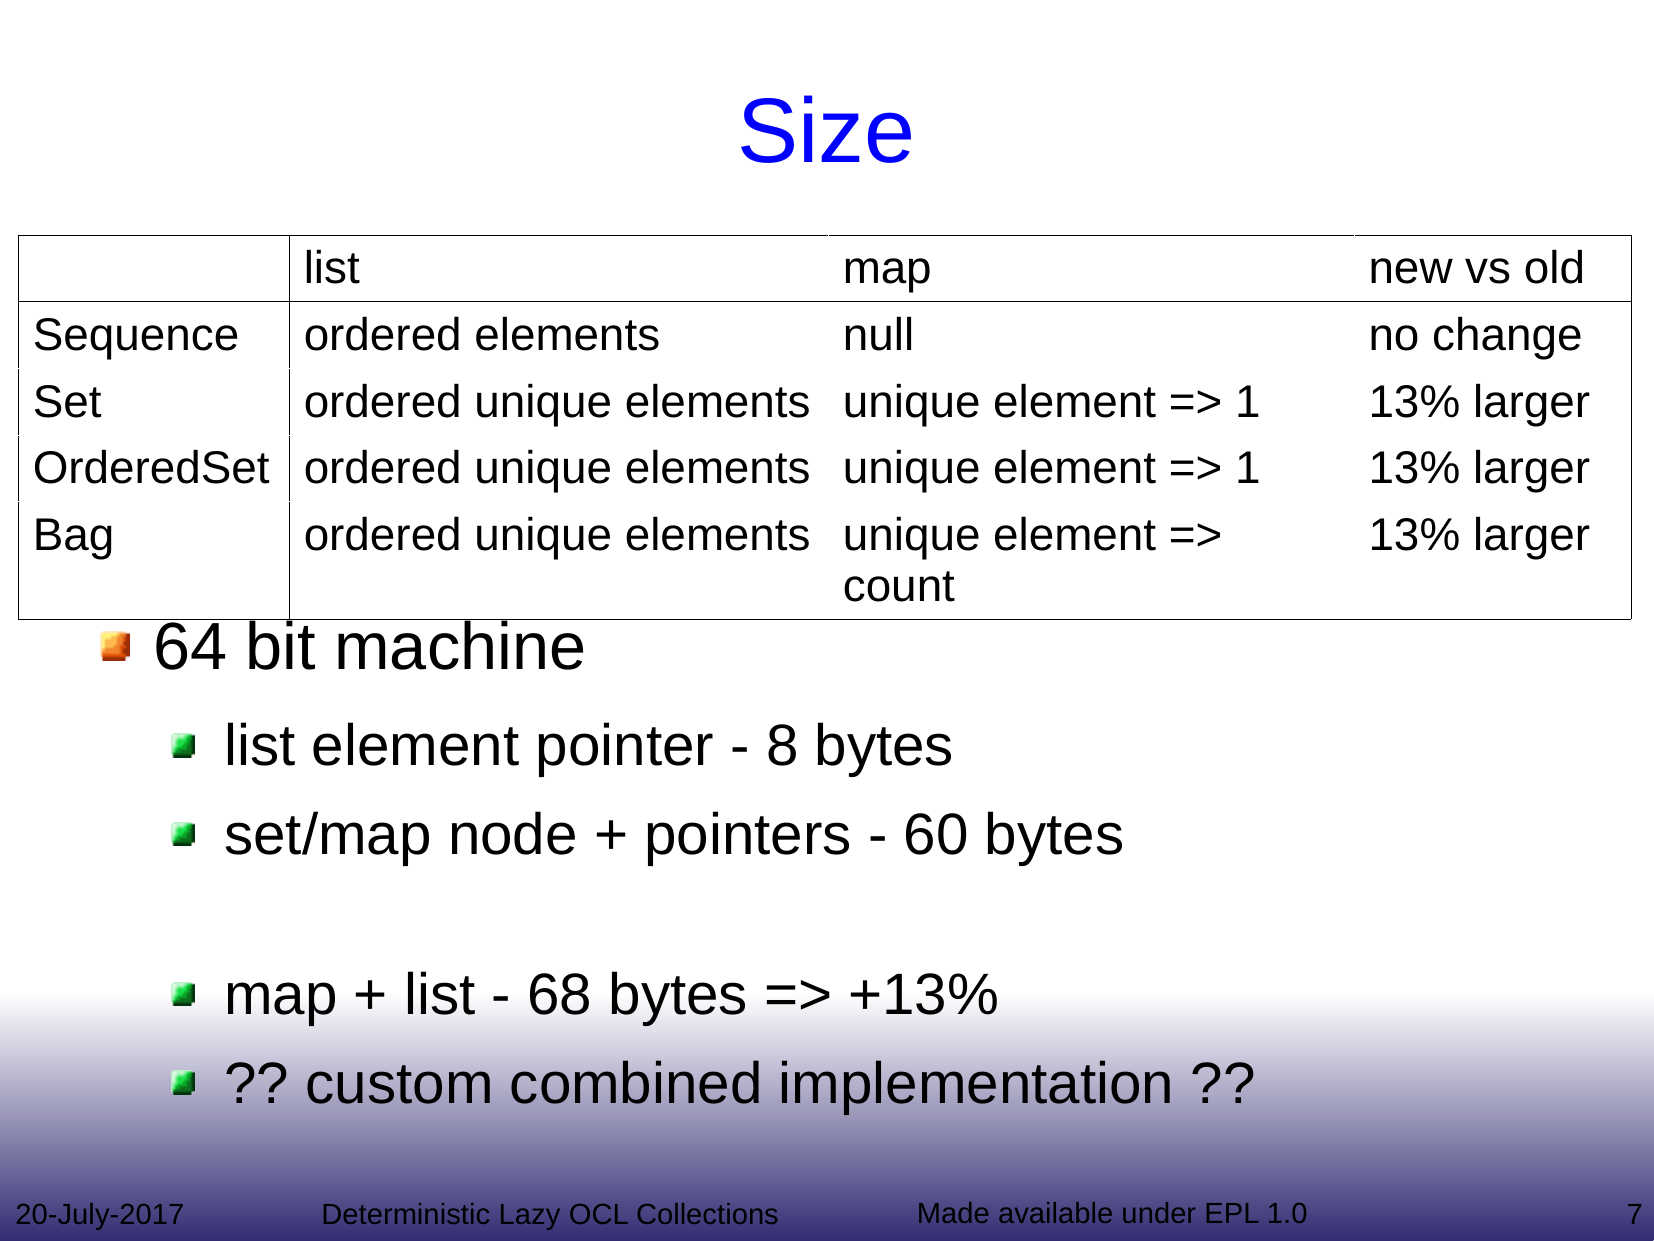

# Size
| | list | map | new vs old |
| --- | --- | --- | --- |
| Sequence | ordered elements | null | no change |
| Set | ordered unique elements | unique element => 1 | 13% larger |
| OrderedSet | ordered unique elements | unique element => 1 | 13% larger |
| Bag | ordered unique elements | unique element => count | 13% larger |
64 bit machine
list element pointer - 8 bytes
set/map node + pointers - 60 bytes
map + list - 68 bytes => +13%
?? custom combined implementation ??
20-July-2017
Deterministic Lazy OCL Collections
7